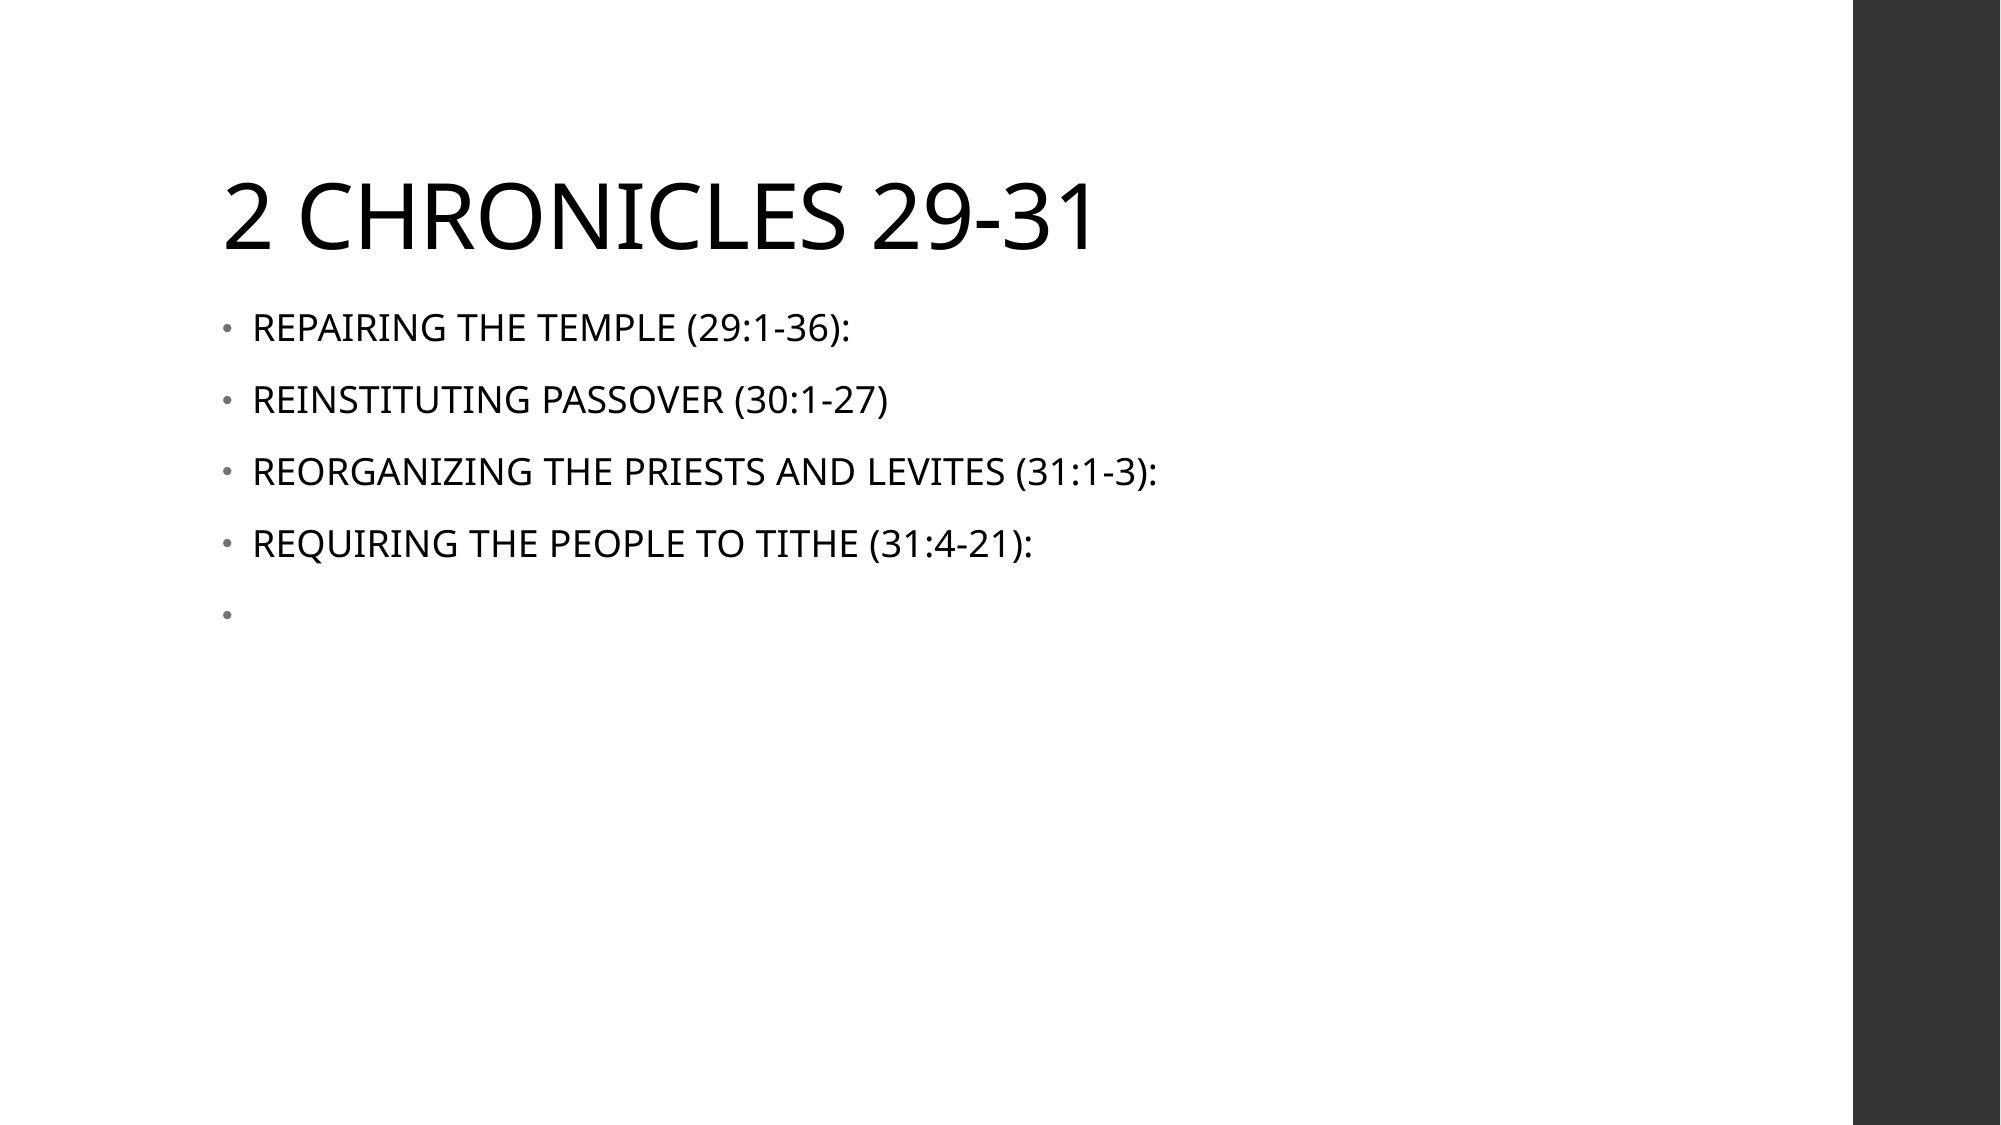

# 2 CHRONICLES 29-31
REPAIRING THE TEMPLE (29:1-36):
REINSTITUTING PASSOVER (30:1-27)
REORGANIZING THE PRIESTS AND LEVITES (31:1-3):
REQUIRING THE PEOPLE TO TITHE (31:4-21):